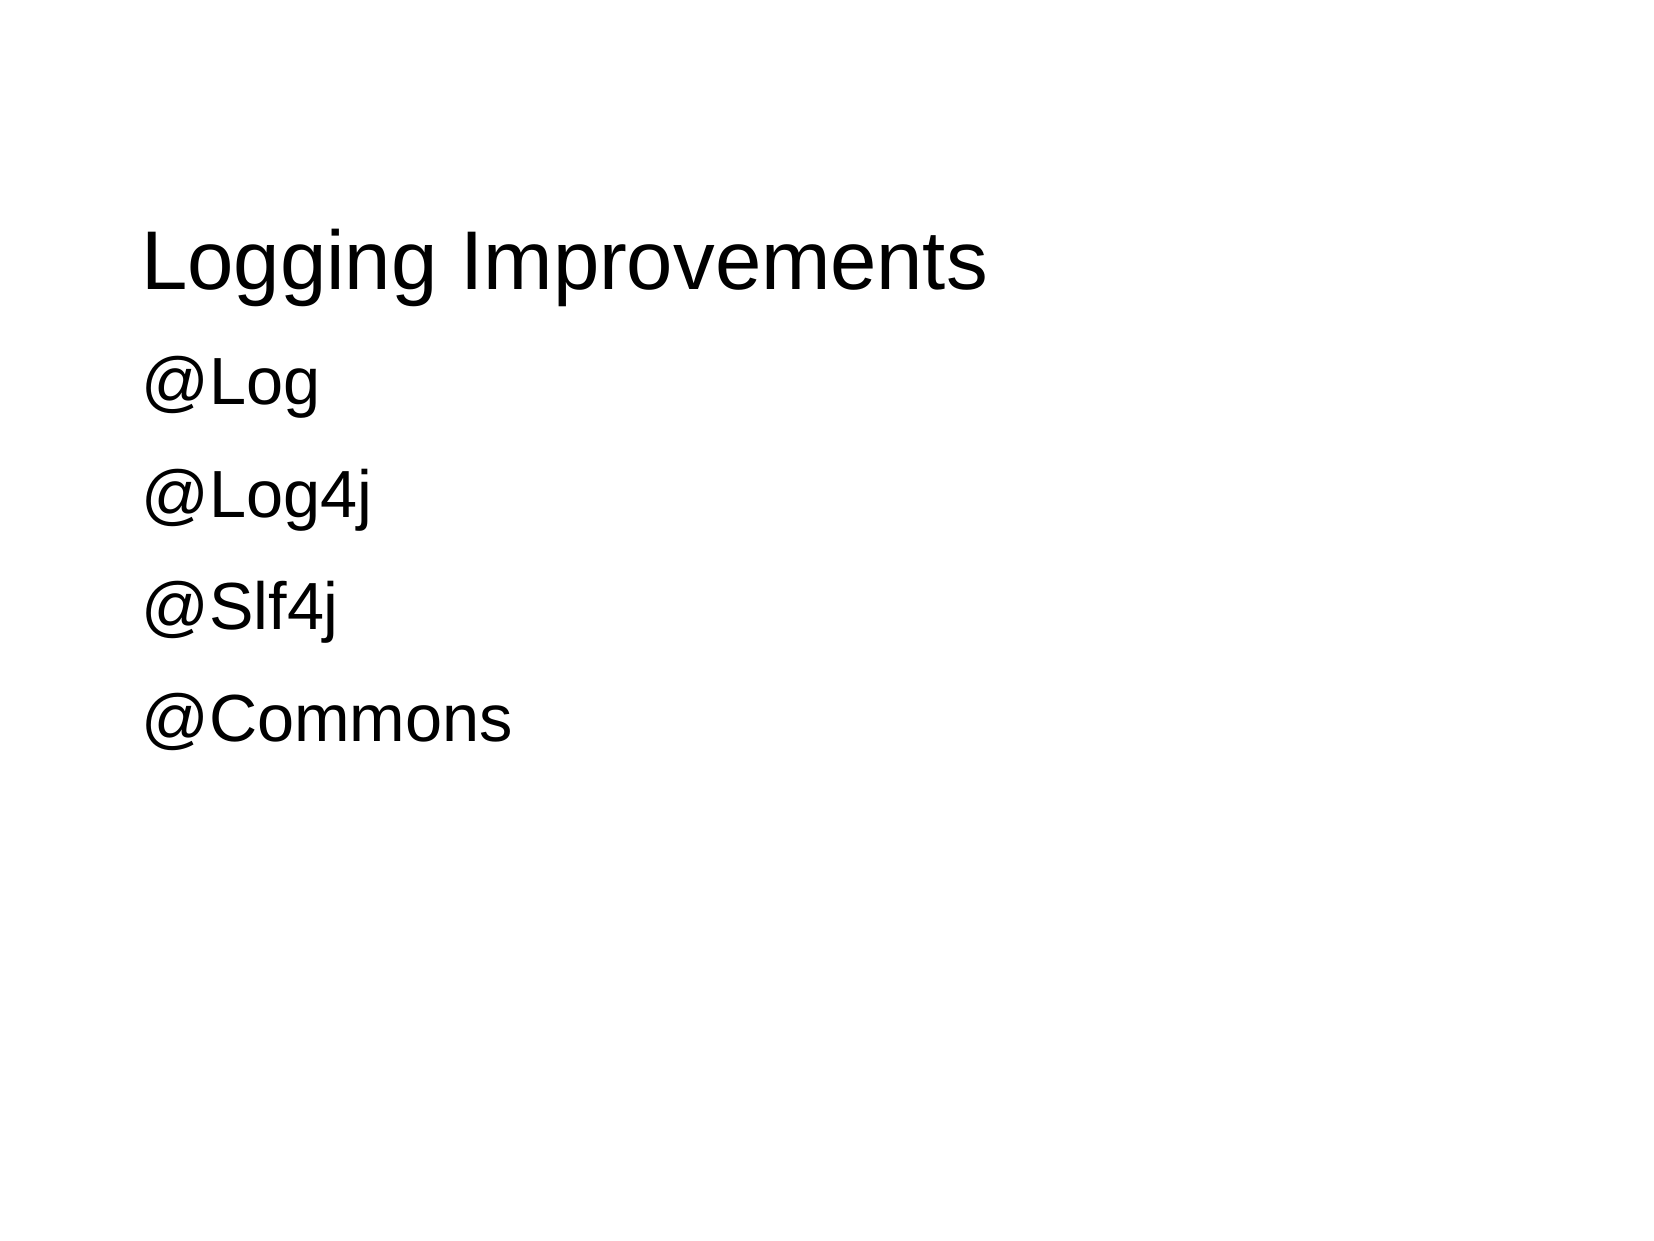

# Logging Improvements
@Log
@Log4j
@Slf4j
@Commons